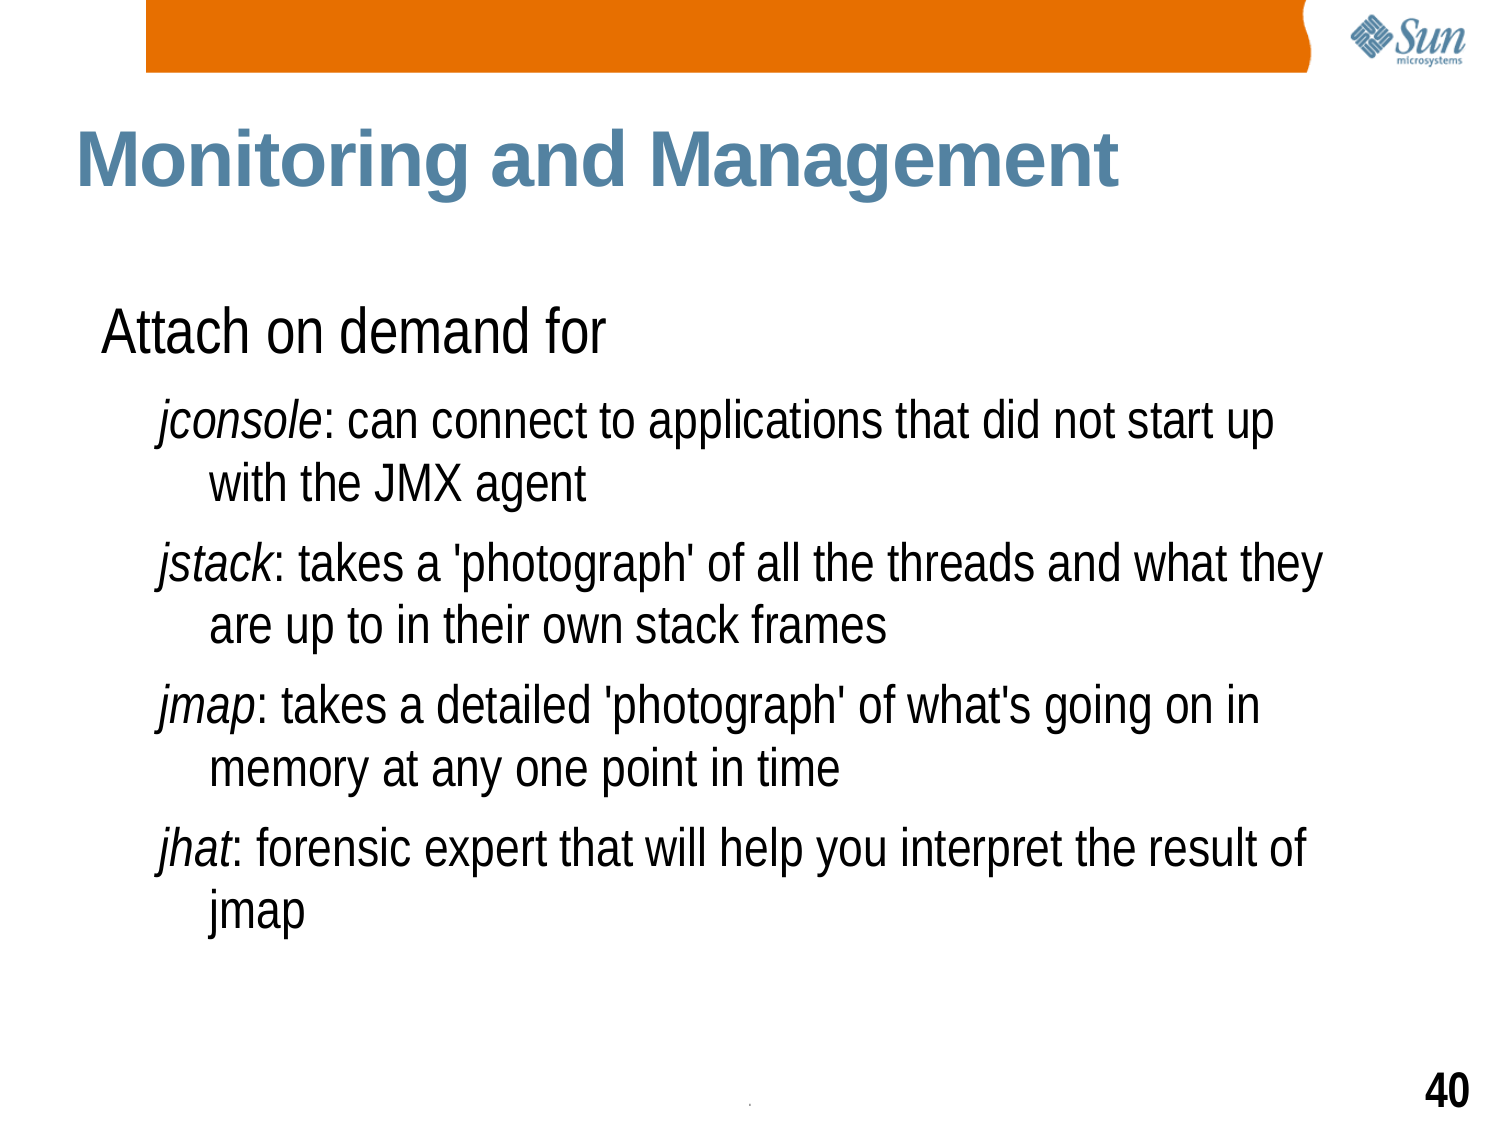

# Monitoring and Management
Attach on demand for
jconsole: can connect to applications that did not start up with the JMX agent
jstack: takes a 'photograph' of all the threads and what they are up to in their own stack frames
jmap: takes a detailed 'photograph' of what's going on in memory at any one point in time
jhat: forensic expert that will help you interpret the result of jmap